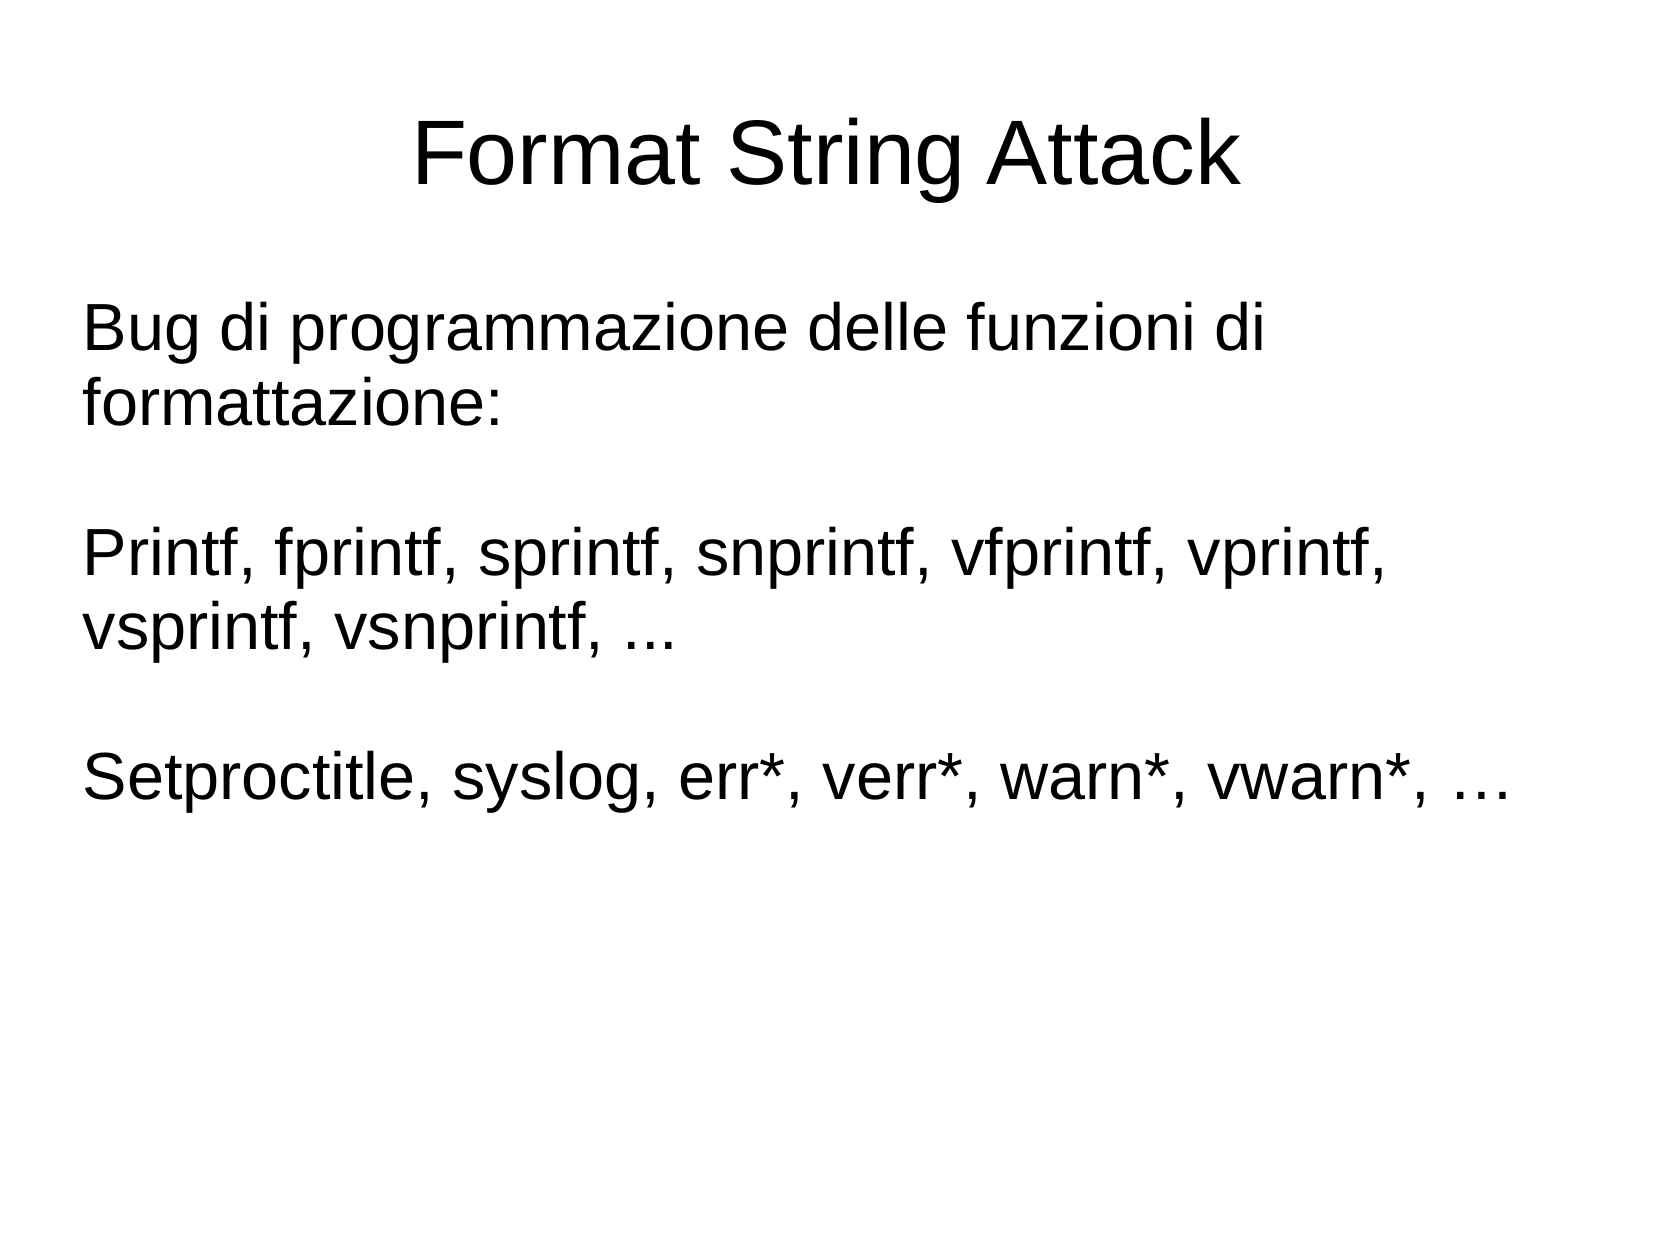

# Format String Attack
Bug di programmazione delle funzioni di formattazione:
Printf, fprintf, sprintf, snprintf, vfprintf, vprintf, vsprintf, vsnprintf, ...
Setproctitle, syslog, err*, verr*, warn*, vwarn*, …